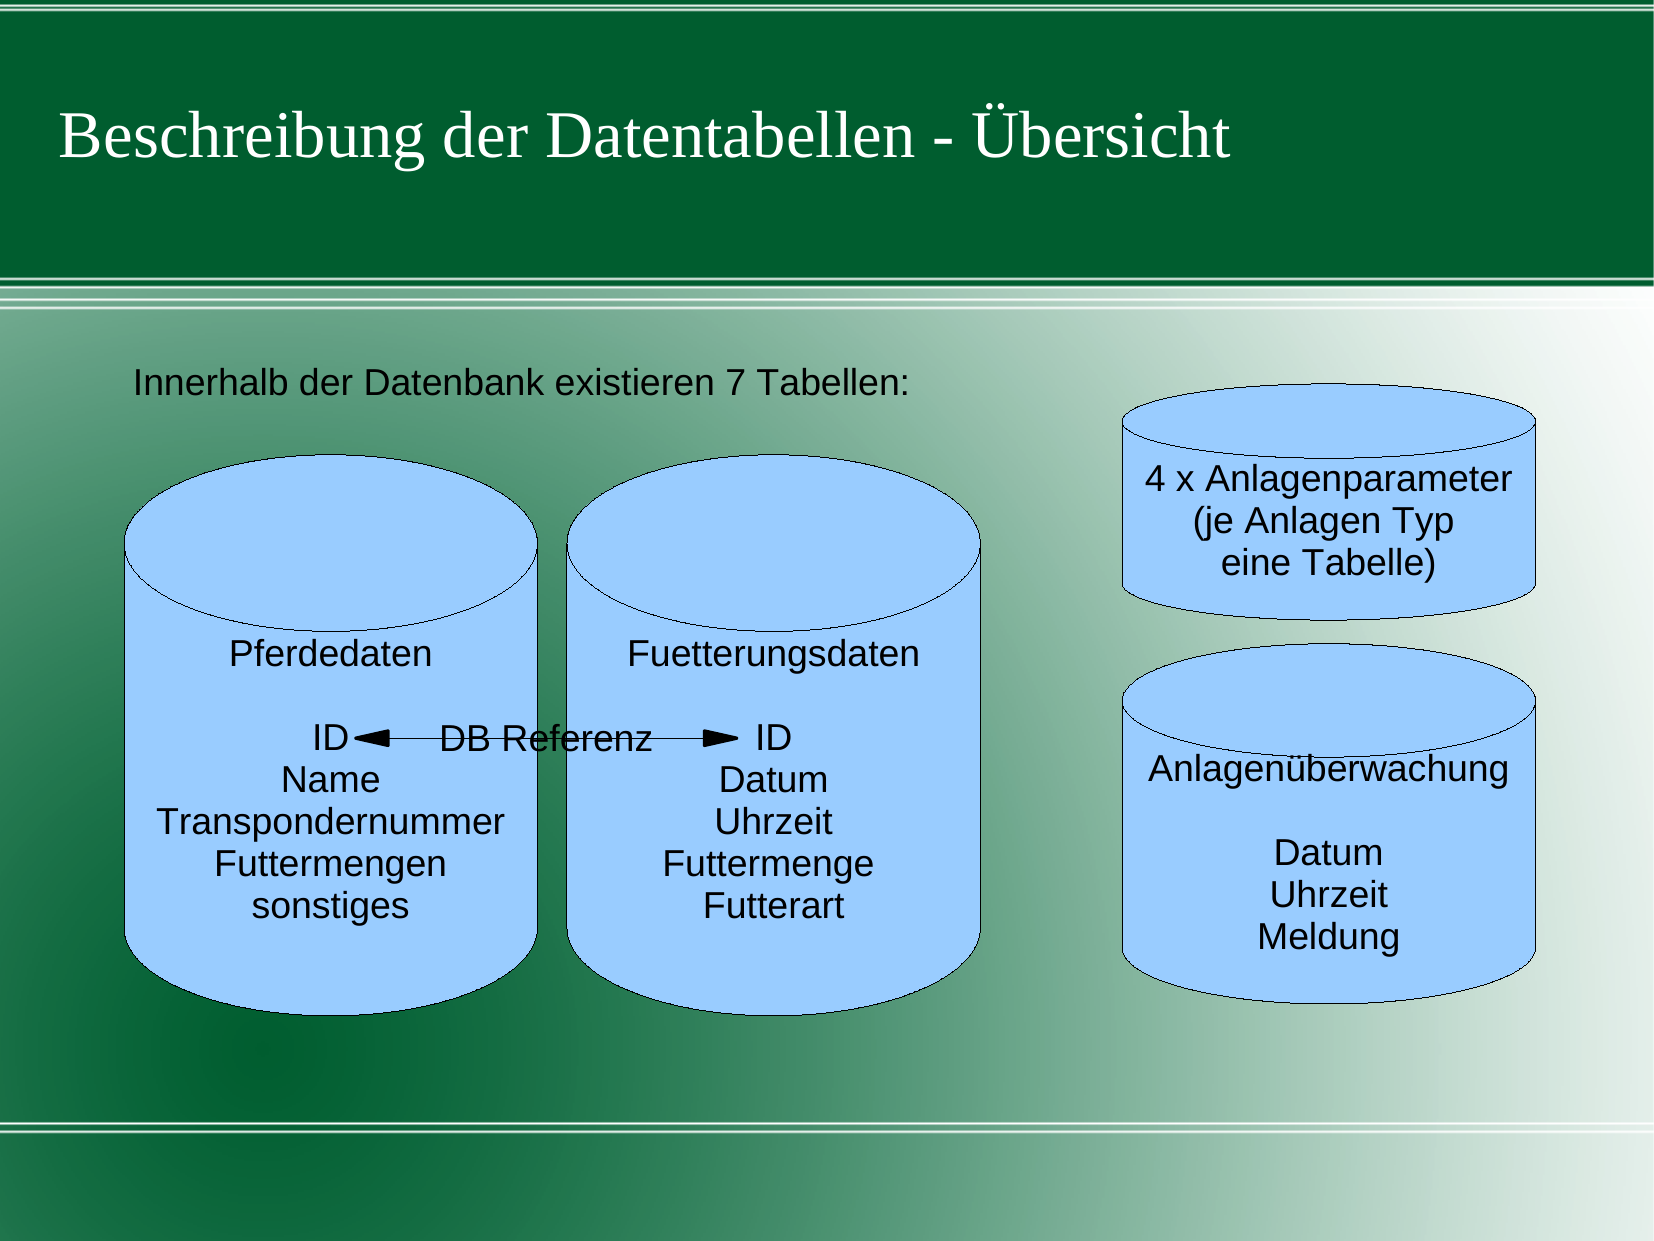

# Beschreibung der Datentabellen - Übersicht
Innerhalb der Datenbank existieren 7 Tabellen:
4 x Anlagenparameter
(je Anlagen Typ
eine Tabelle)
Pferdedaten
ID
Name
Transpondernummer
Futtermengen
sonstiges
Fuetterungsdaten
ID
Datum
Uhrzeit
Futtermenge
Futterart
Anlagenüberwachung
Datum
Uhrzeit
Meldung
DB Referenz